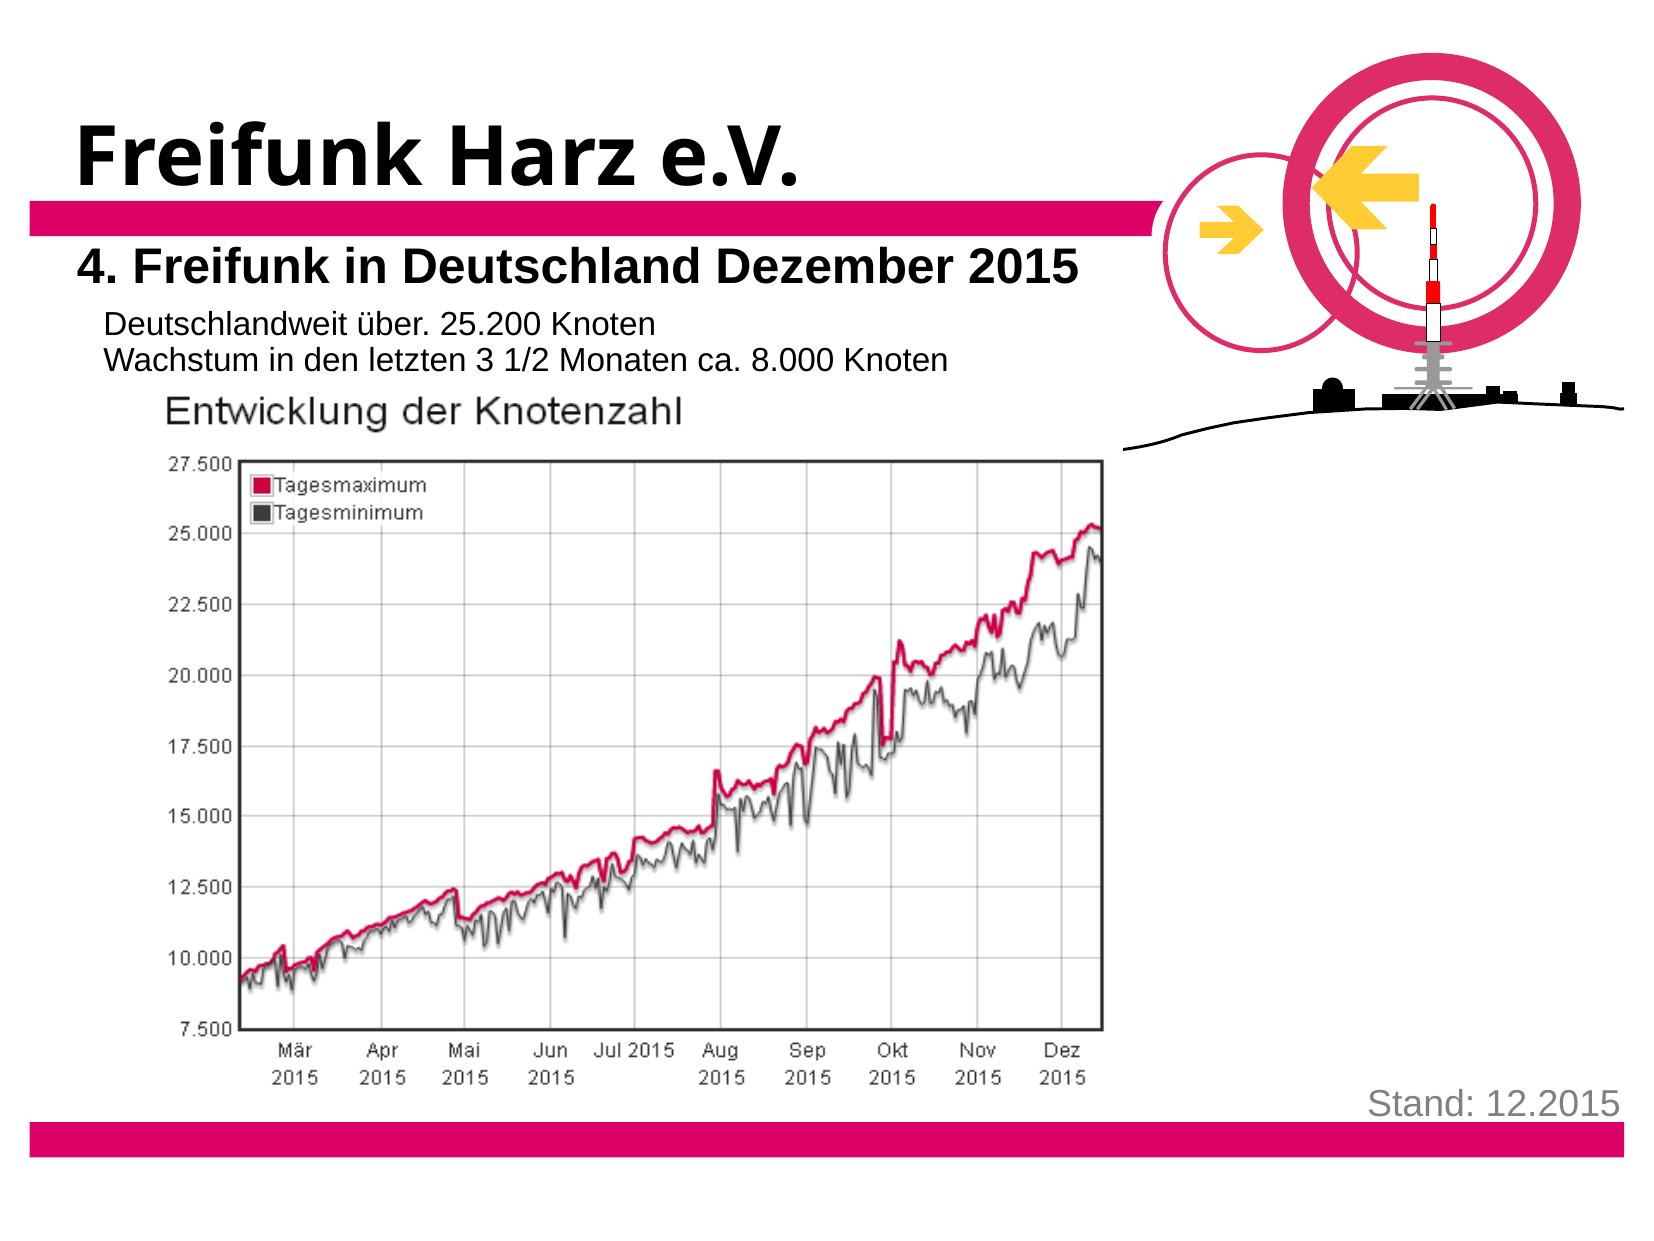

#
4. Freifunk in Deutschland Dezember 2015
Deutschlandweit über. 25.200 Knoten
Wachstum in den letzten 3 1/2 Monaten ca. 8.000 Knoten
Stand: 12.2015